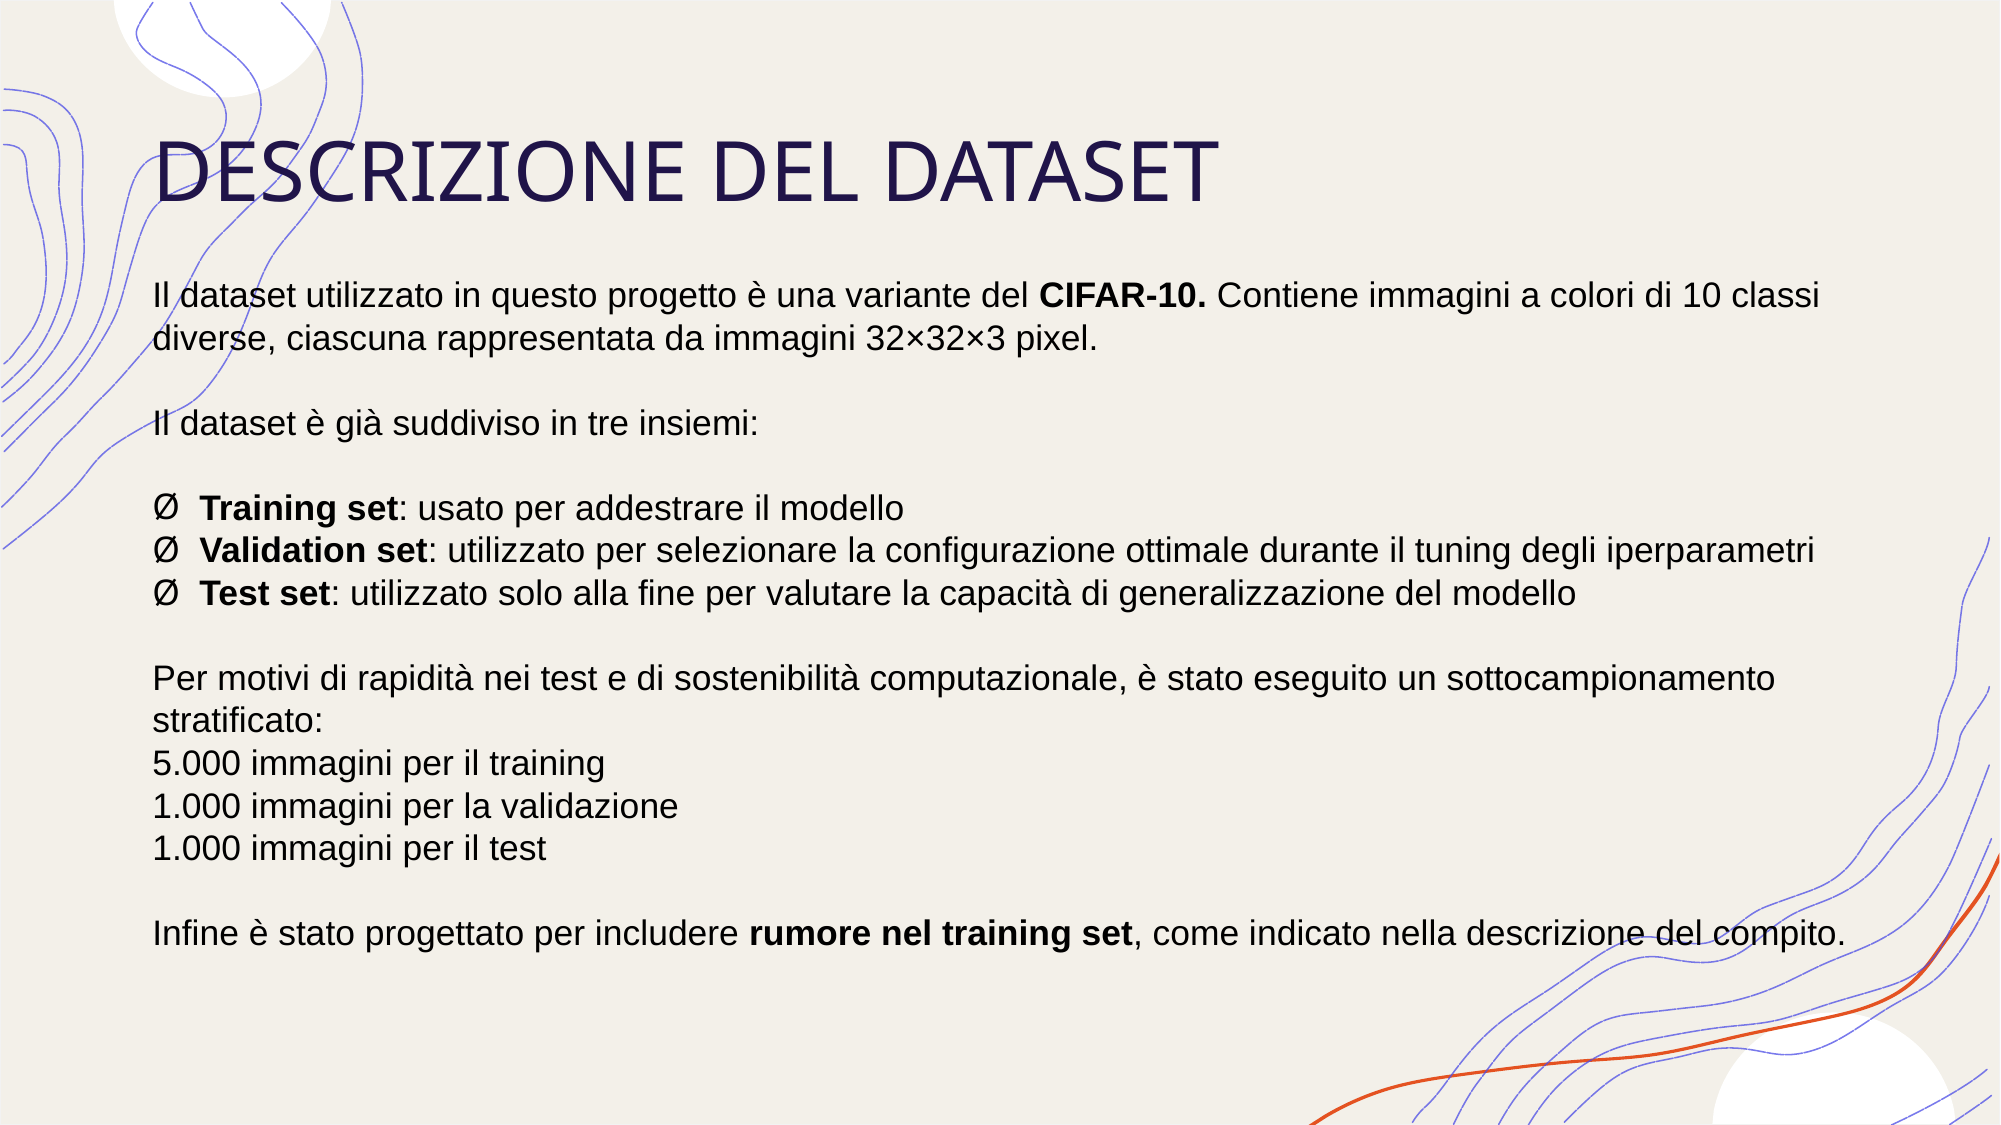

# DESCRIZIONE DEL DATASET
Il dataset utilizzato in questo progetto è una variante del CIFAR-10. Contiene immagini a colori di 10 classi diverse, ciascuna rappresentata da immagini 32×32×3 pixel.
Il dataset è già suddiviso in tre insiemi:
Training set: usato per addestrare il modello
Validation set: utilizzato per selezionare la configurazione ottimale durante il tuning degli iperparametri
Test set: utilizzato solo alla fine per valutare la capacità di generalizzazione del modello
Per motivi di rapidità nei test e di sostenibilità computazionale, è stato eseguito un sottocampionamento stratificato:
5.000 immagini per il training
1.000 immagini per la validazione
1.000 immagini per il test
Infine è stato progettato per includere rumore nel training set, come indicato nella descrizione del compito.